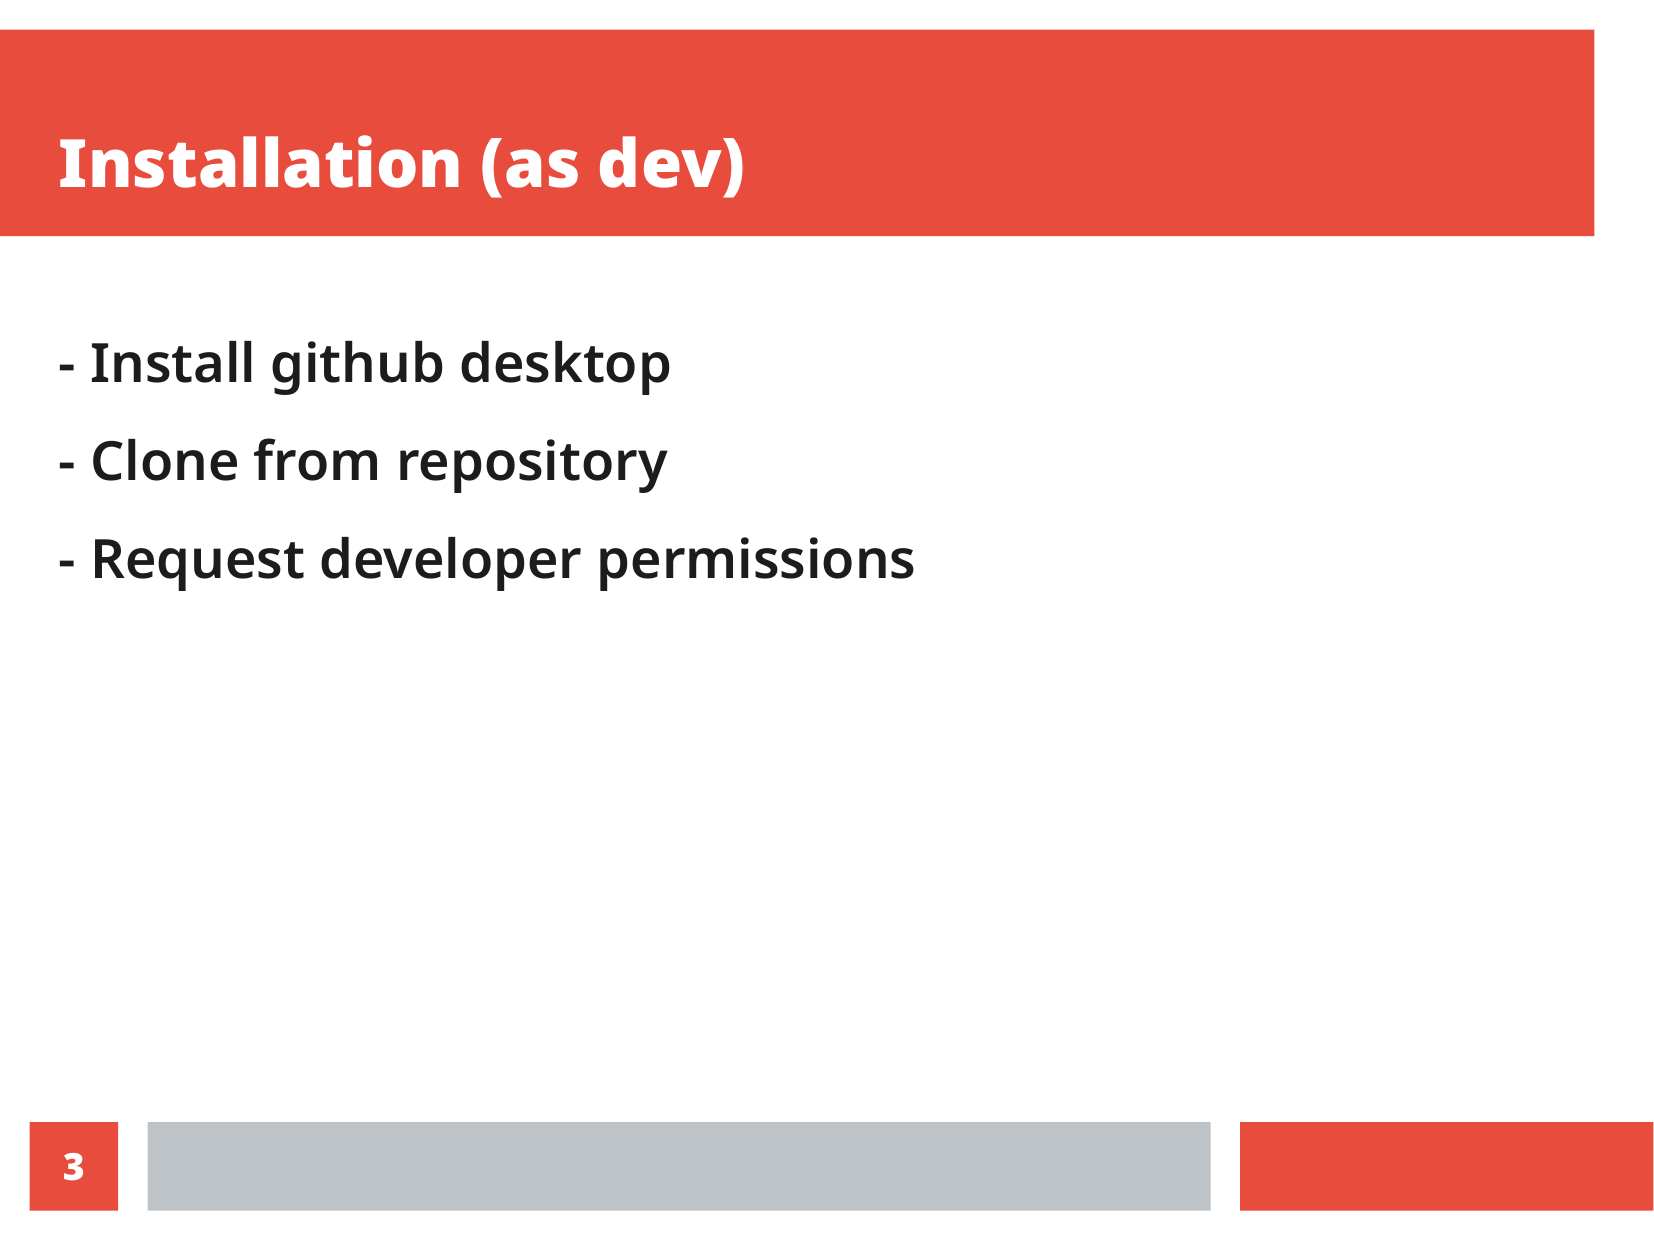

# Installation (as dev)
- Install github desktop
- Clone from repository
- Request developer permissions
3